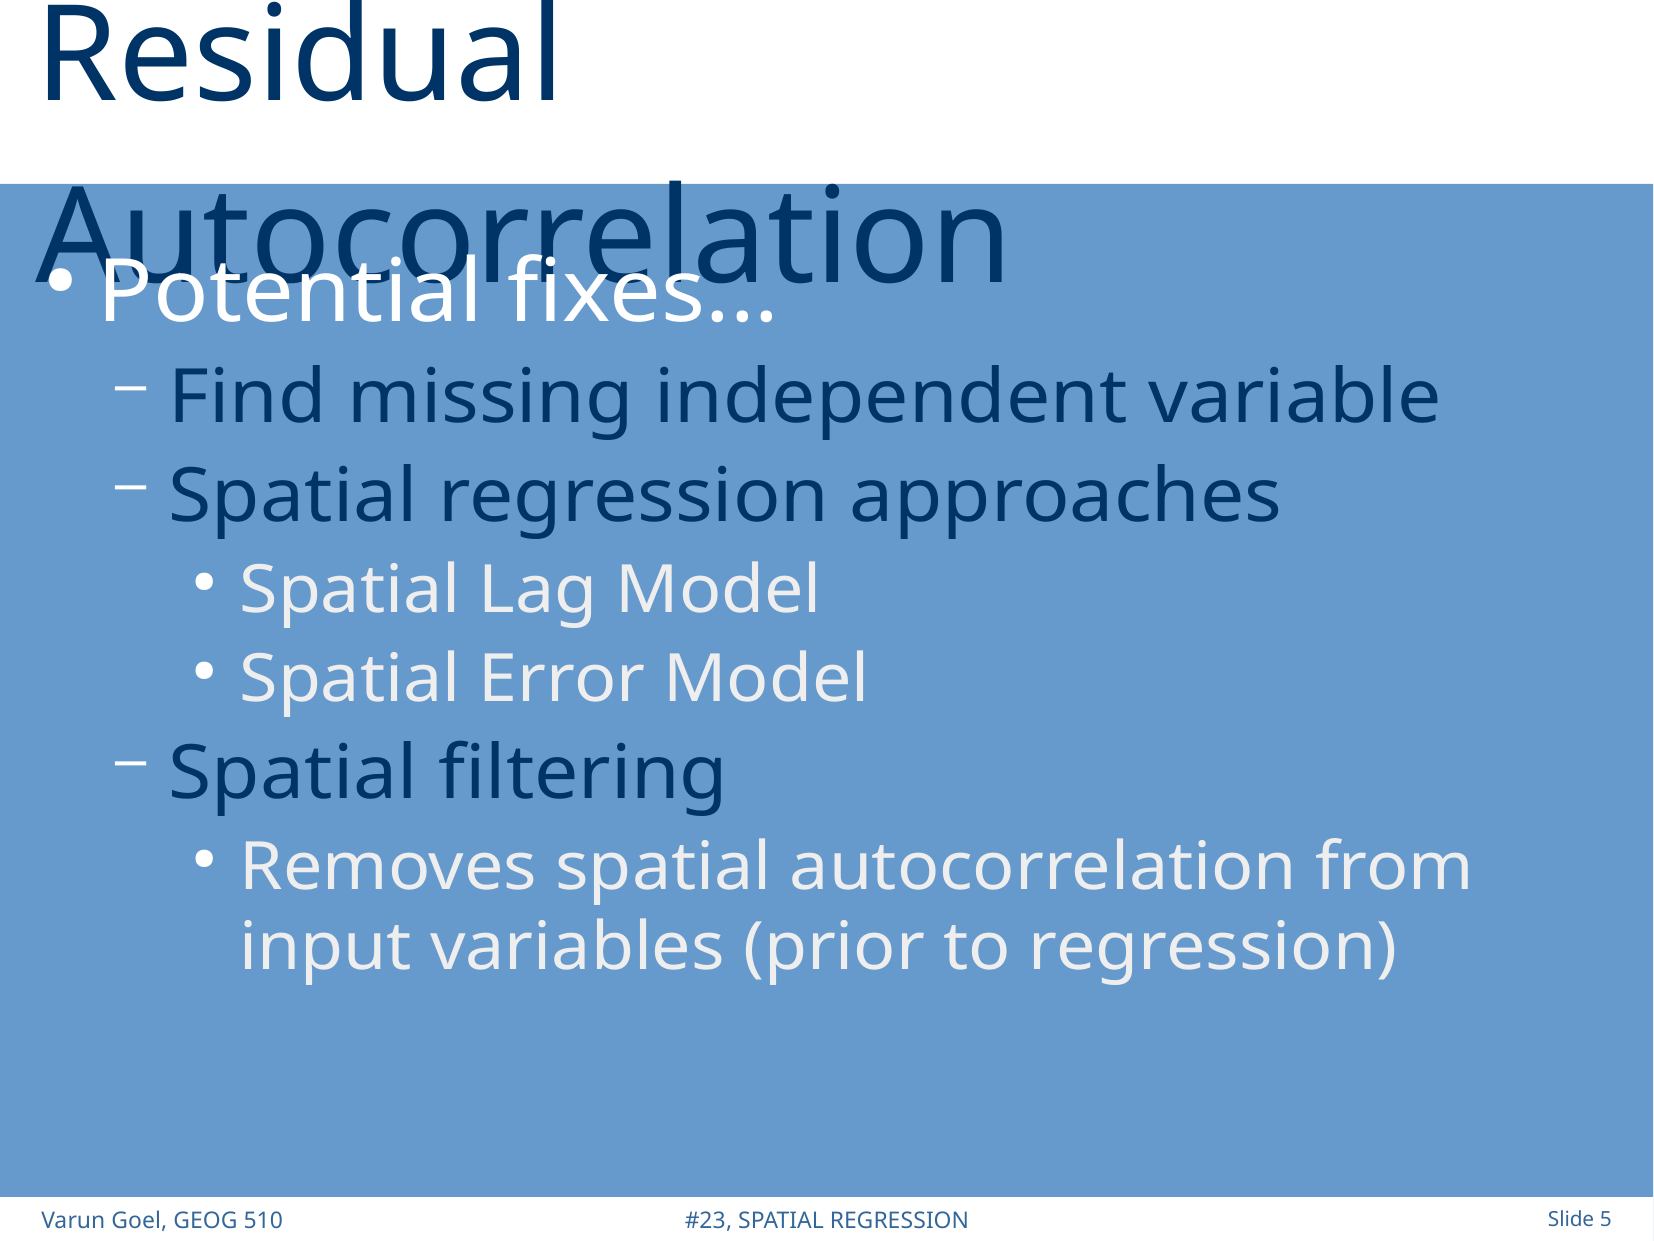

# Residual Autocorrelation
Potential fixes...
Find missing independent variable
Spatial regression approaches
Spatial Lag Model
Spatial Error Model
Spatial filtering
Removes spatial autocorrelation from input variables (prior to regression)
#23, SPATIAL REGRESSION
5